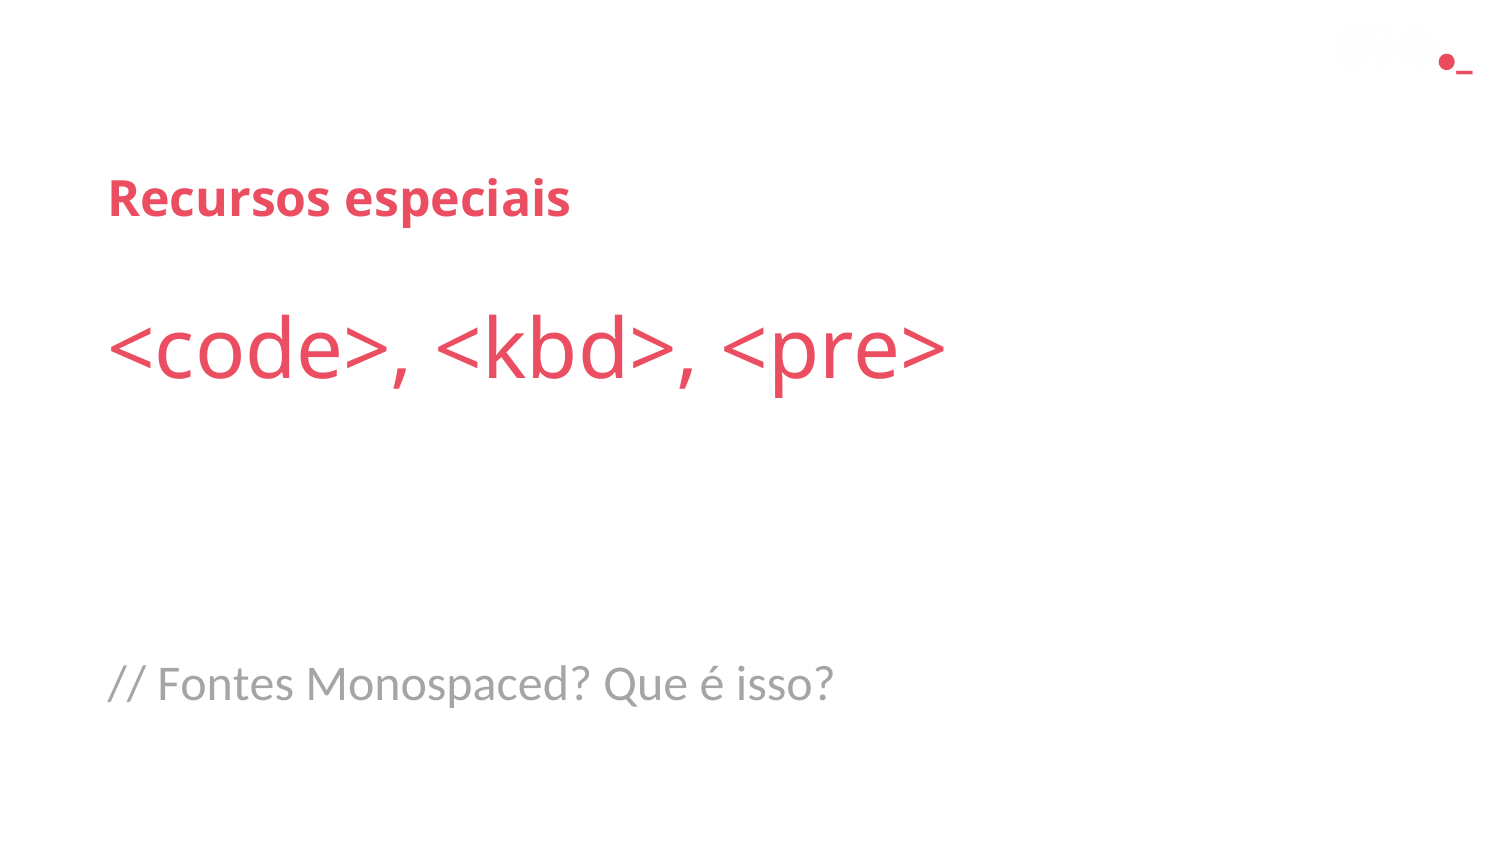

Recursos especiais
<code>, <kbd>, <pre>
// Fontes Monospaced? Que é isso?